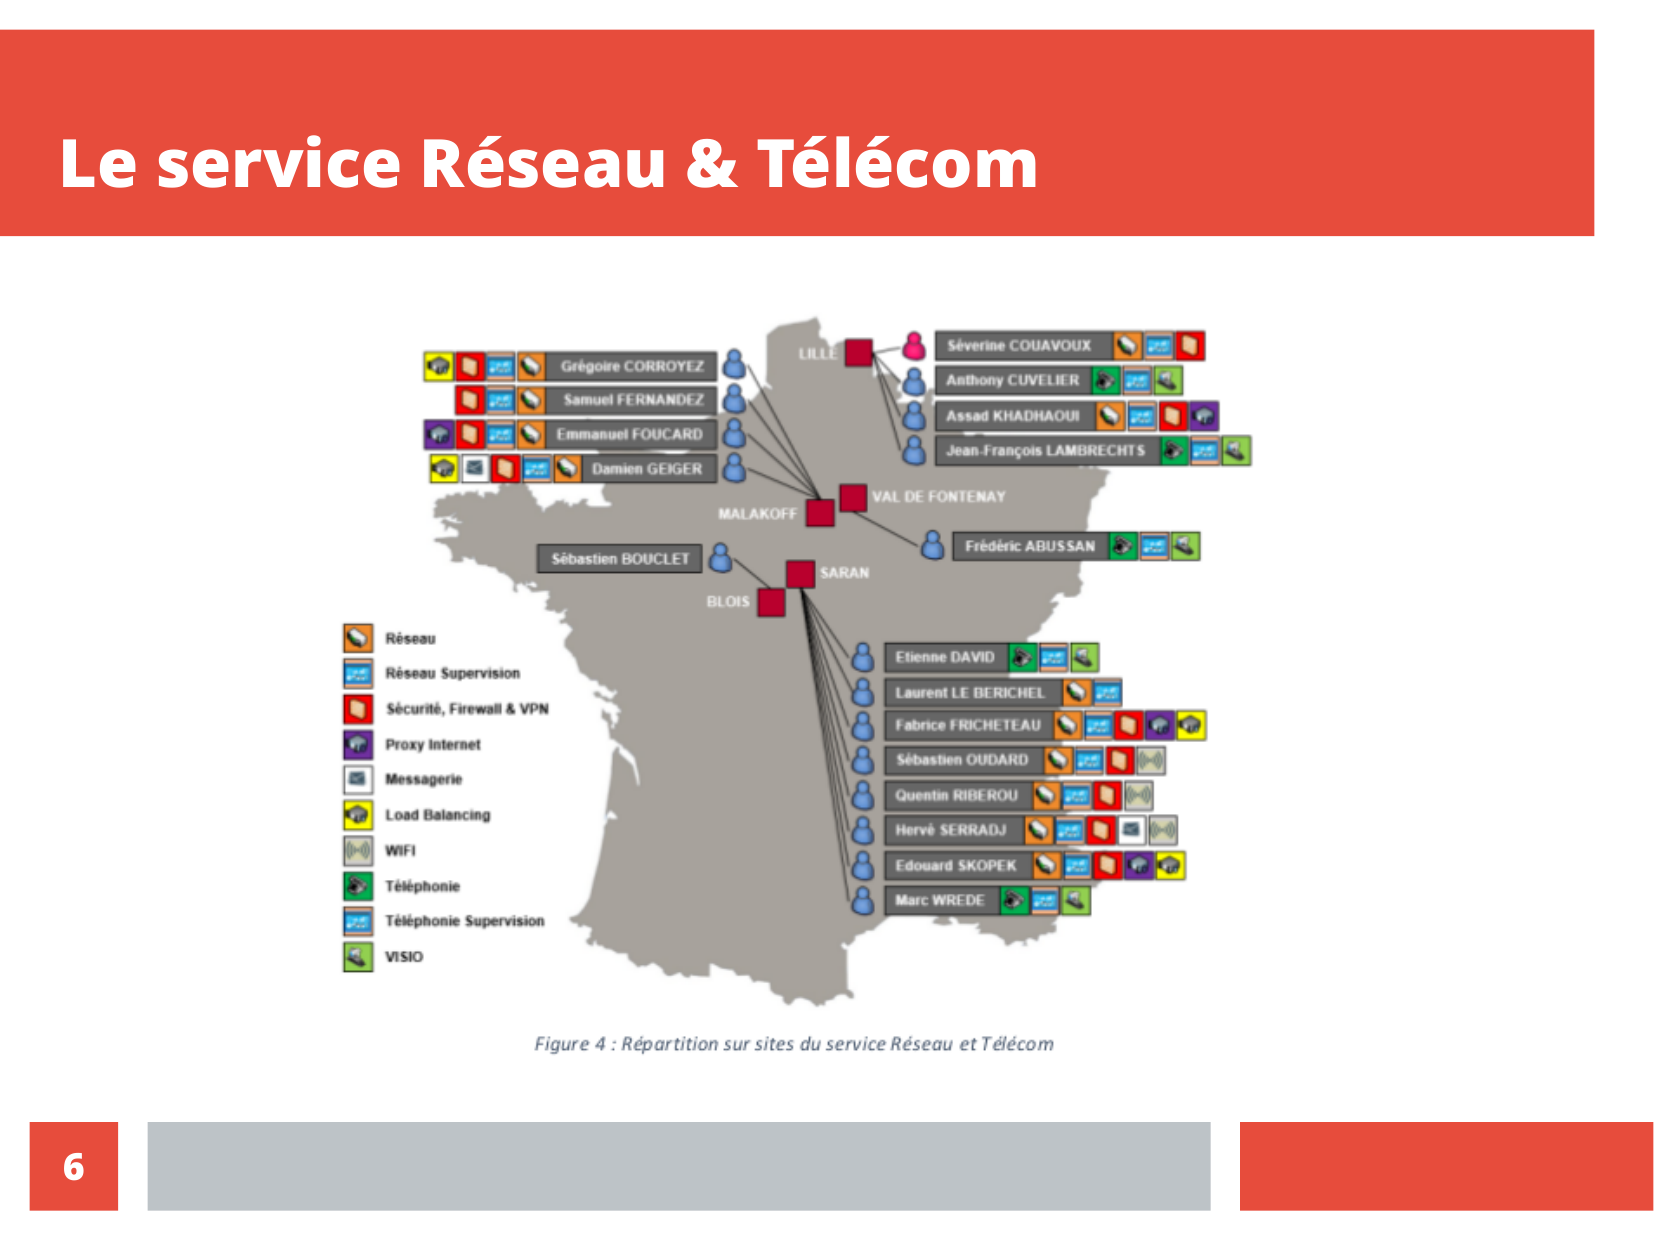

# Le service Réseau & Télécom
6